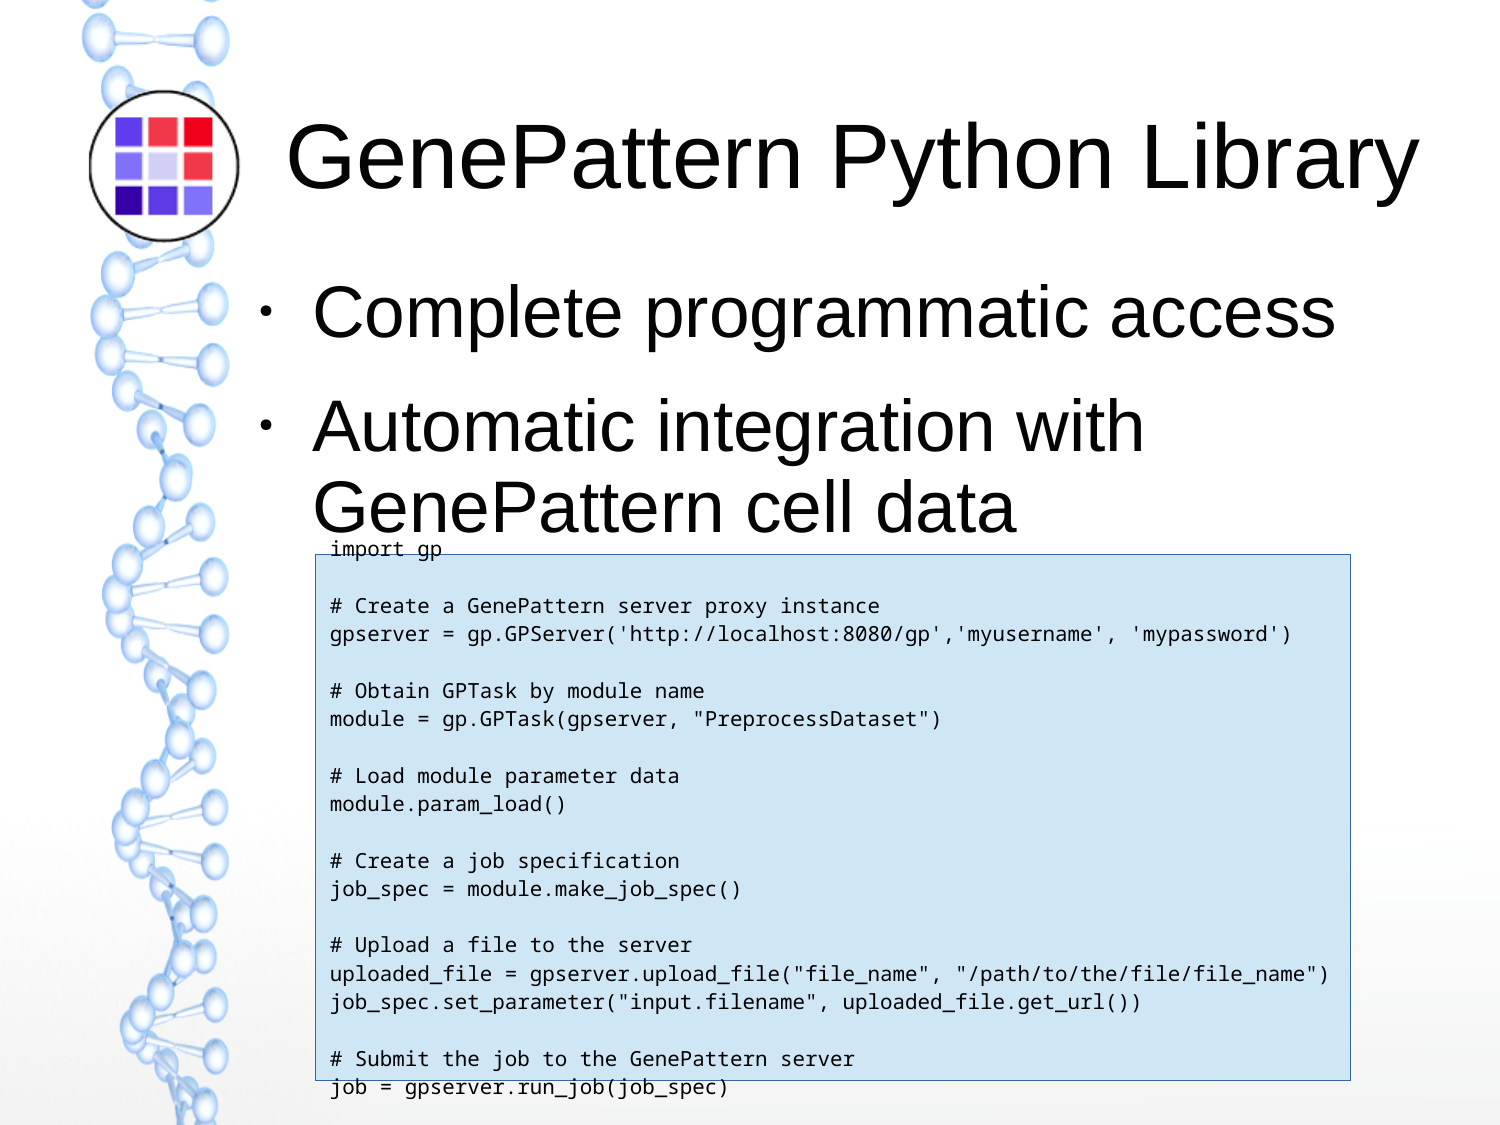

# GenePattern Python Library
Complete programmatic access
Automatic integration with GenePattern cell data
import gp
# Create a GenePattern server proxy instance
gpserver = gp.GPServer('http://localhost:8080/gp','myusername', 'mypassword')
# Obtain GPTask by module name
module = gp.GPTask(gpserver, "PreprocessDataset")
# Load module parameter data
module.param_load()
# Create a job specification
job_spec = module.make_job_spec()
# Upload a file to the server
uploaded_file = gpserver.upload_file("file_name", "/path/to/the/file/file_name")
job_spec.set_parameter("input.filename", uploaded_file.get_url())
# Submit the job to the GenePattern server
job = gpserver.run_job(job_spec)